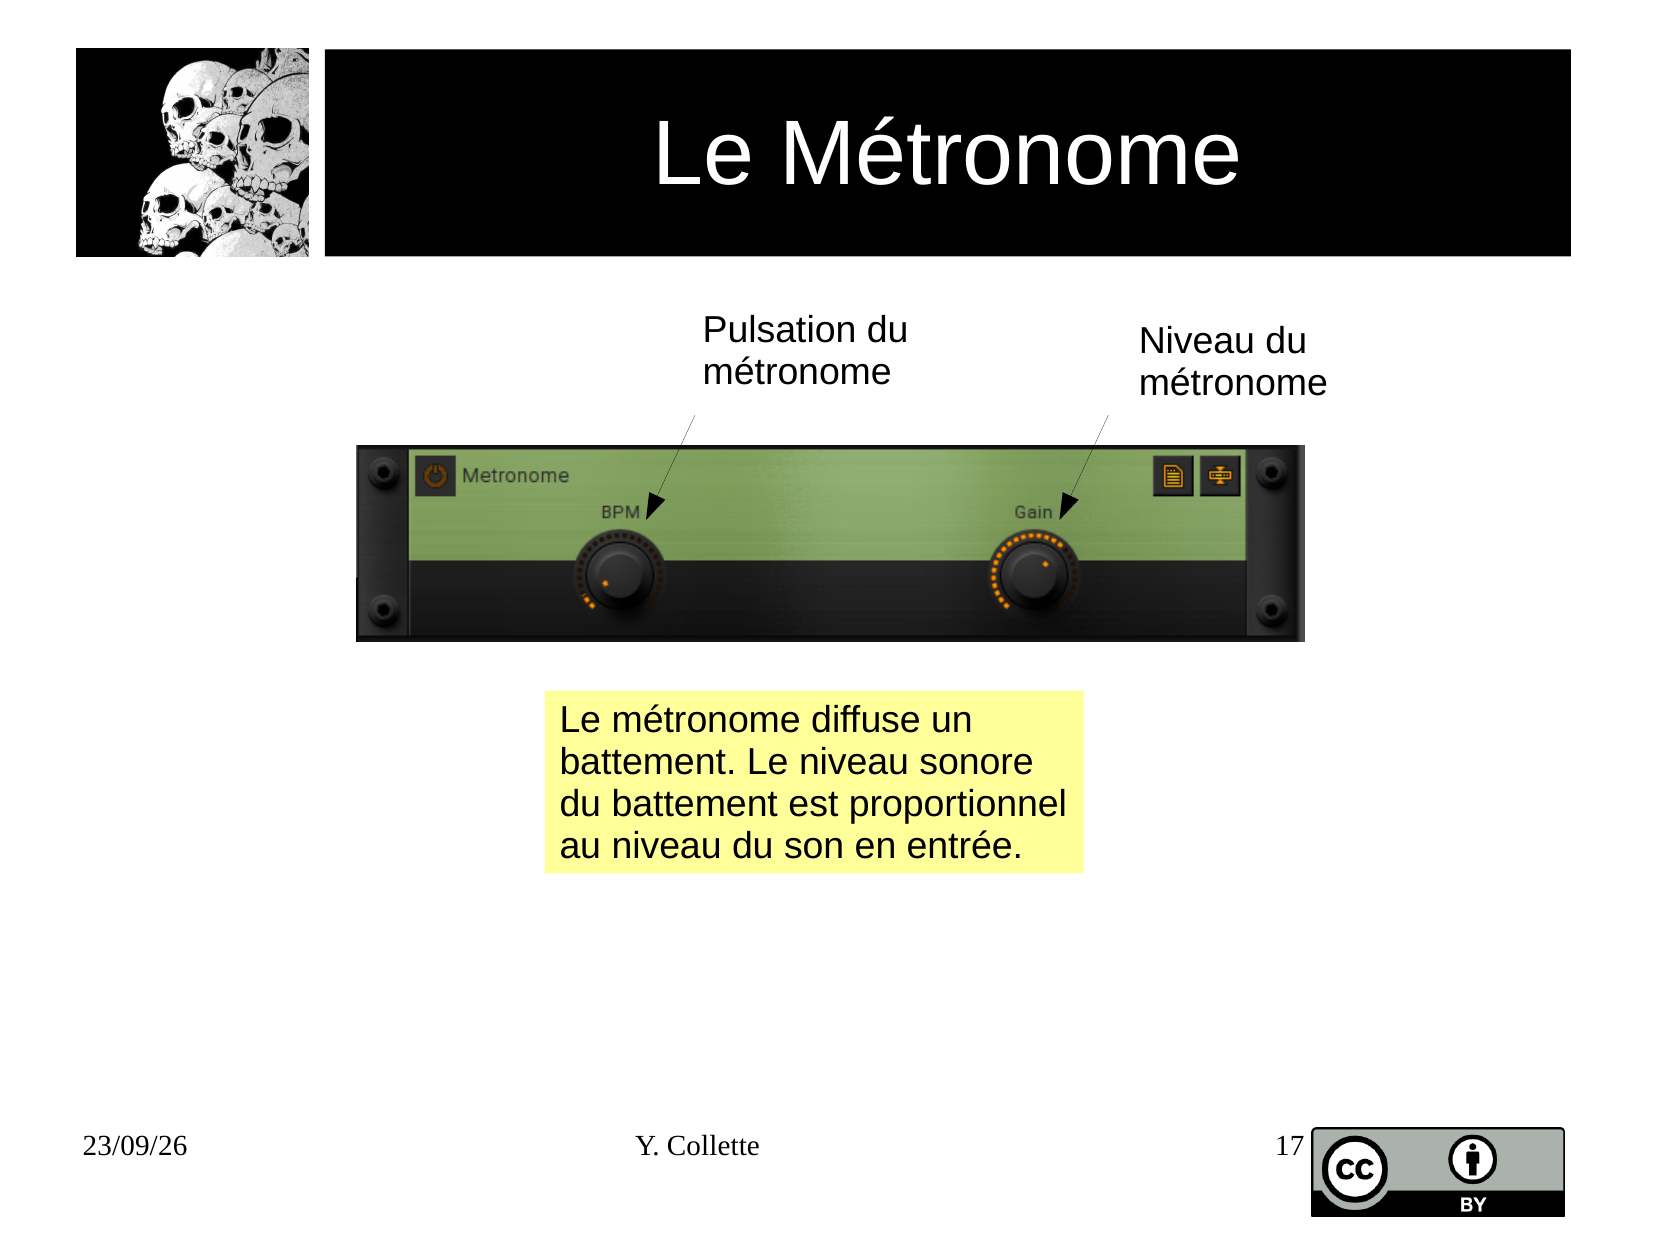

# Le Métronome
Pulsation du métronome
Niveau du métronome
Le métronome diffuse un battement. Le niveau sonore du battement est proportionnel au niveau du son en entrée.
Y. Collette
17